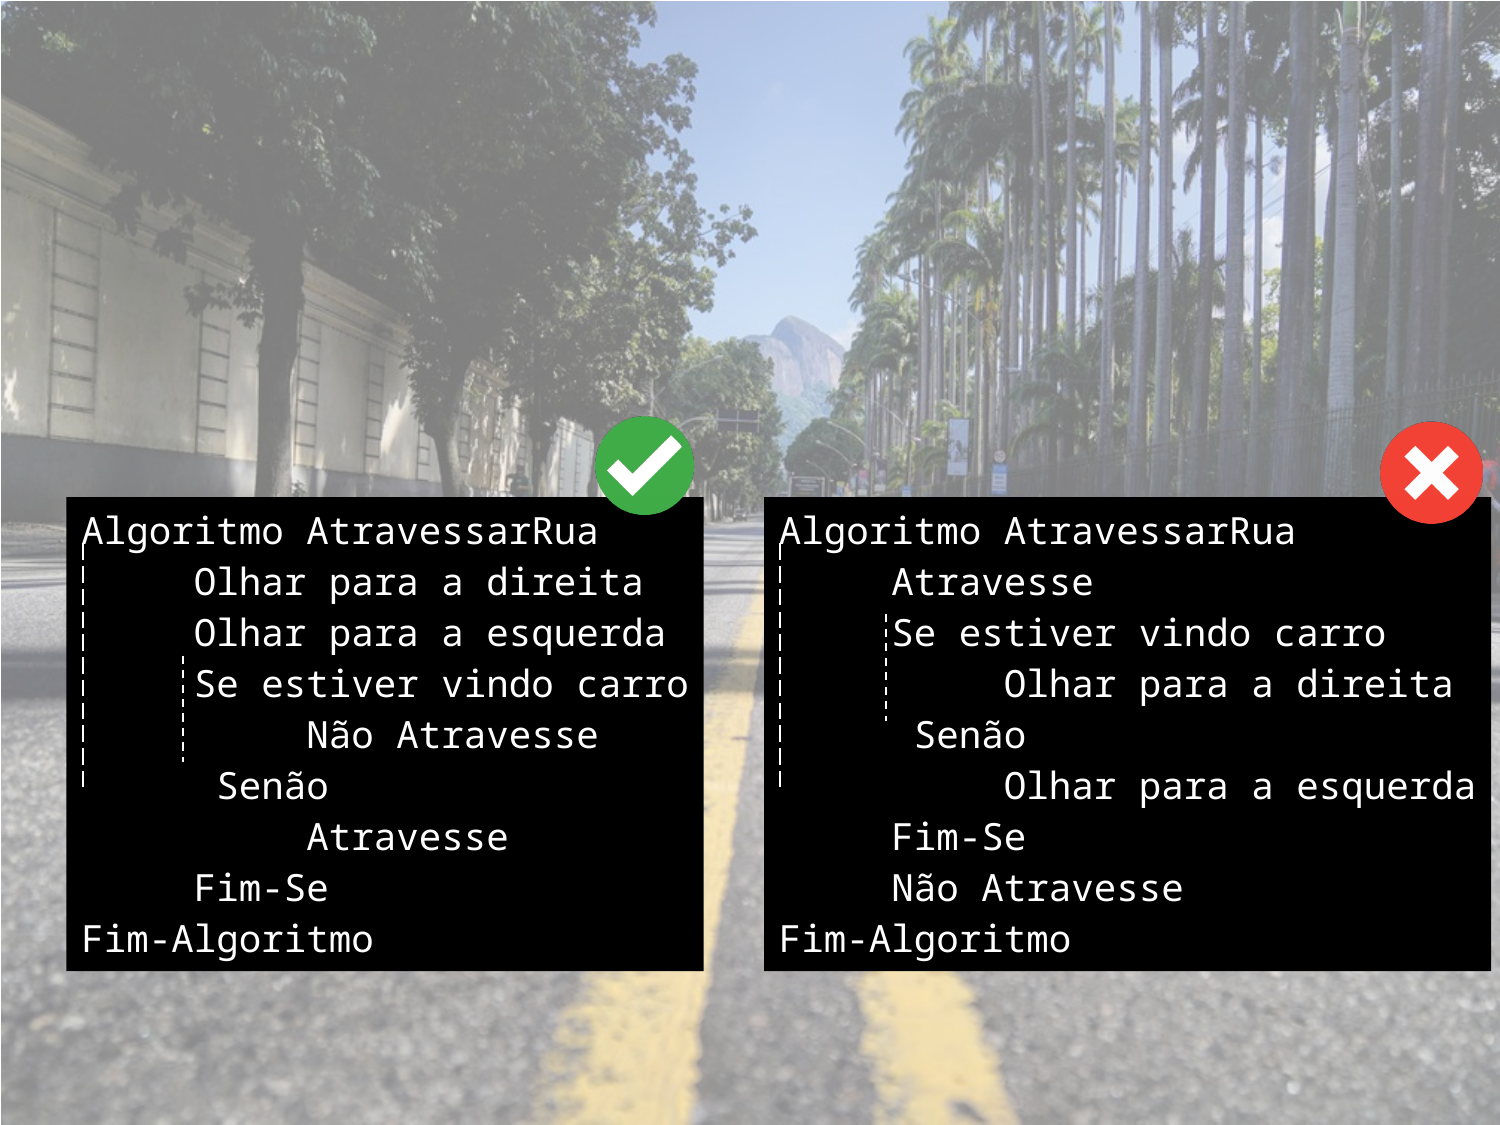

Algoritmo AtravessarRua
 Olhar para a direita
 Olhar para a esquerda
 Se estiver vindo carro
 Não Atravesse
 Senão
 Atravesse
 Fim-Se
Fim-Algoritmo
Algoritmo AtravessarRua
 Atravesse
 Se estiver vindo carro
 Olhar para a direita
 Senão
 Olhar para a esquerda
 Fim-Se
 Não Atravesse
Fim-Algoritmo